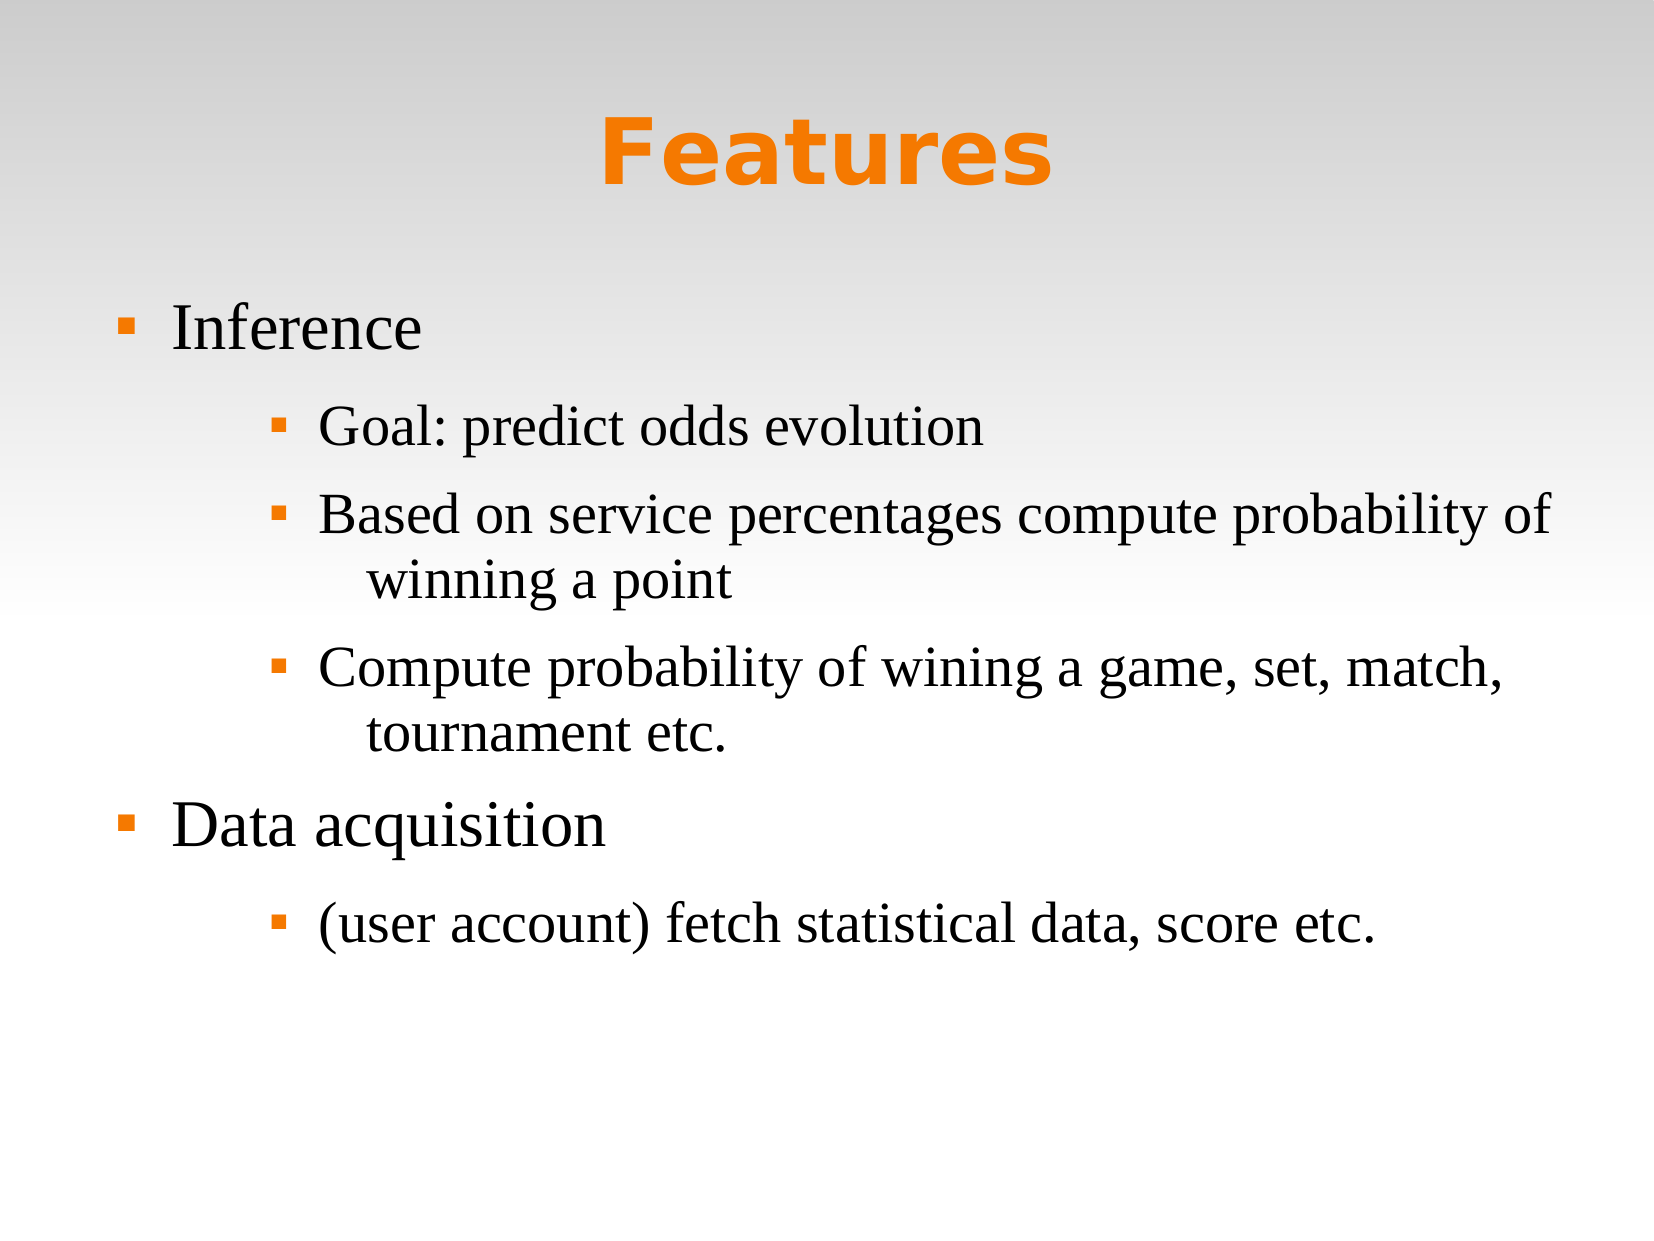

# Features
Inference
Goal: predict odds evolution
Based on service percentages compute probability of winning a point
Compute probability of wining a game, set, match, tournament etc.
Data acquisition
(user account) fetch statistical data, score etc.